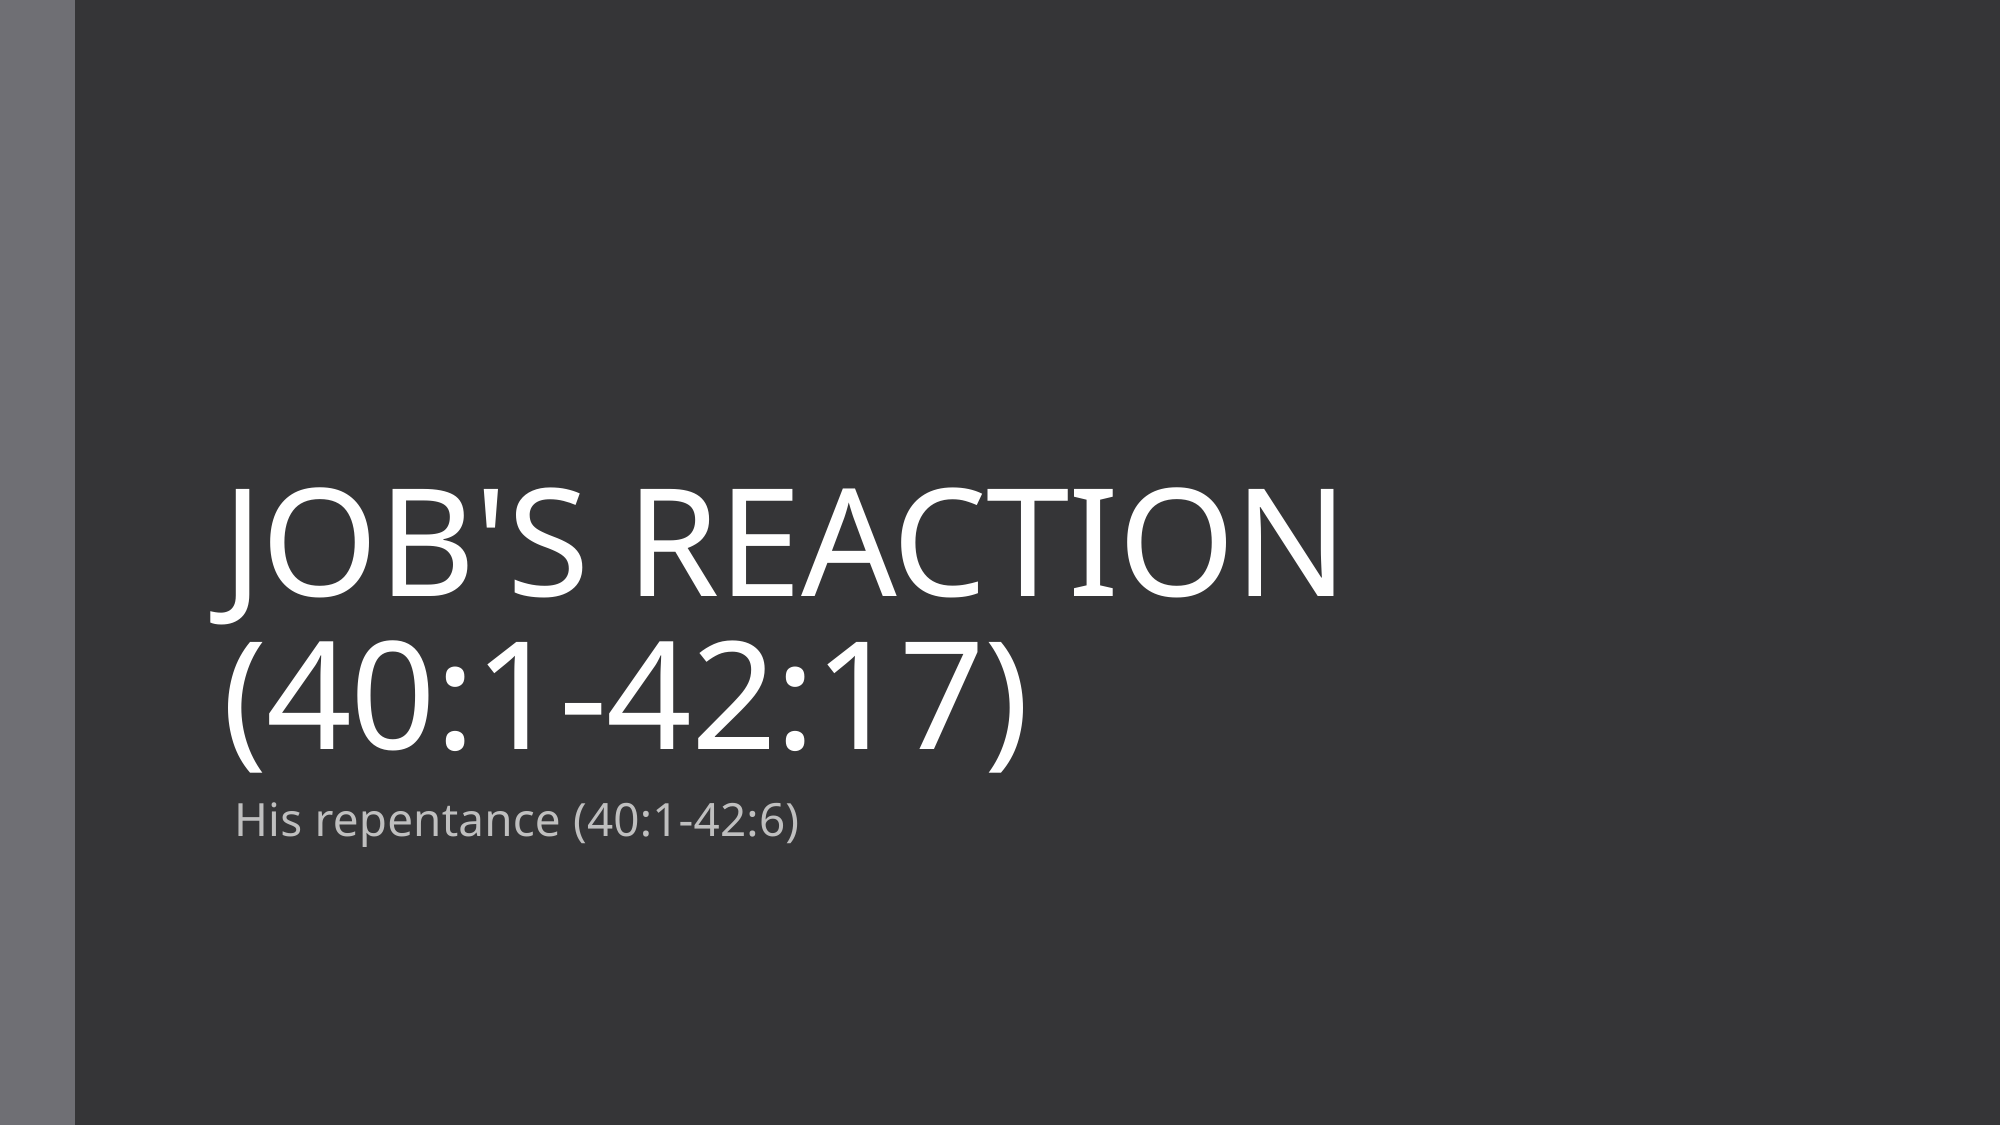

# JOB'S REACTION (40:1-42:17)
 His repentance (40:1-42:6)